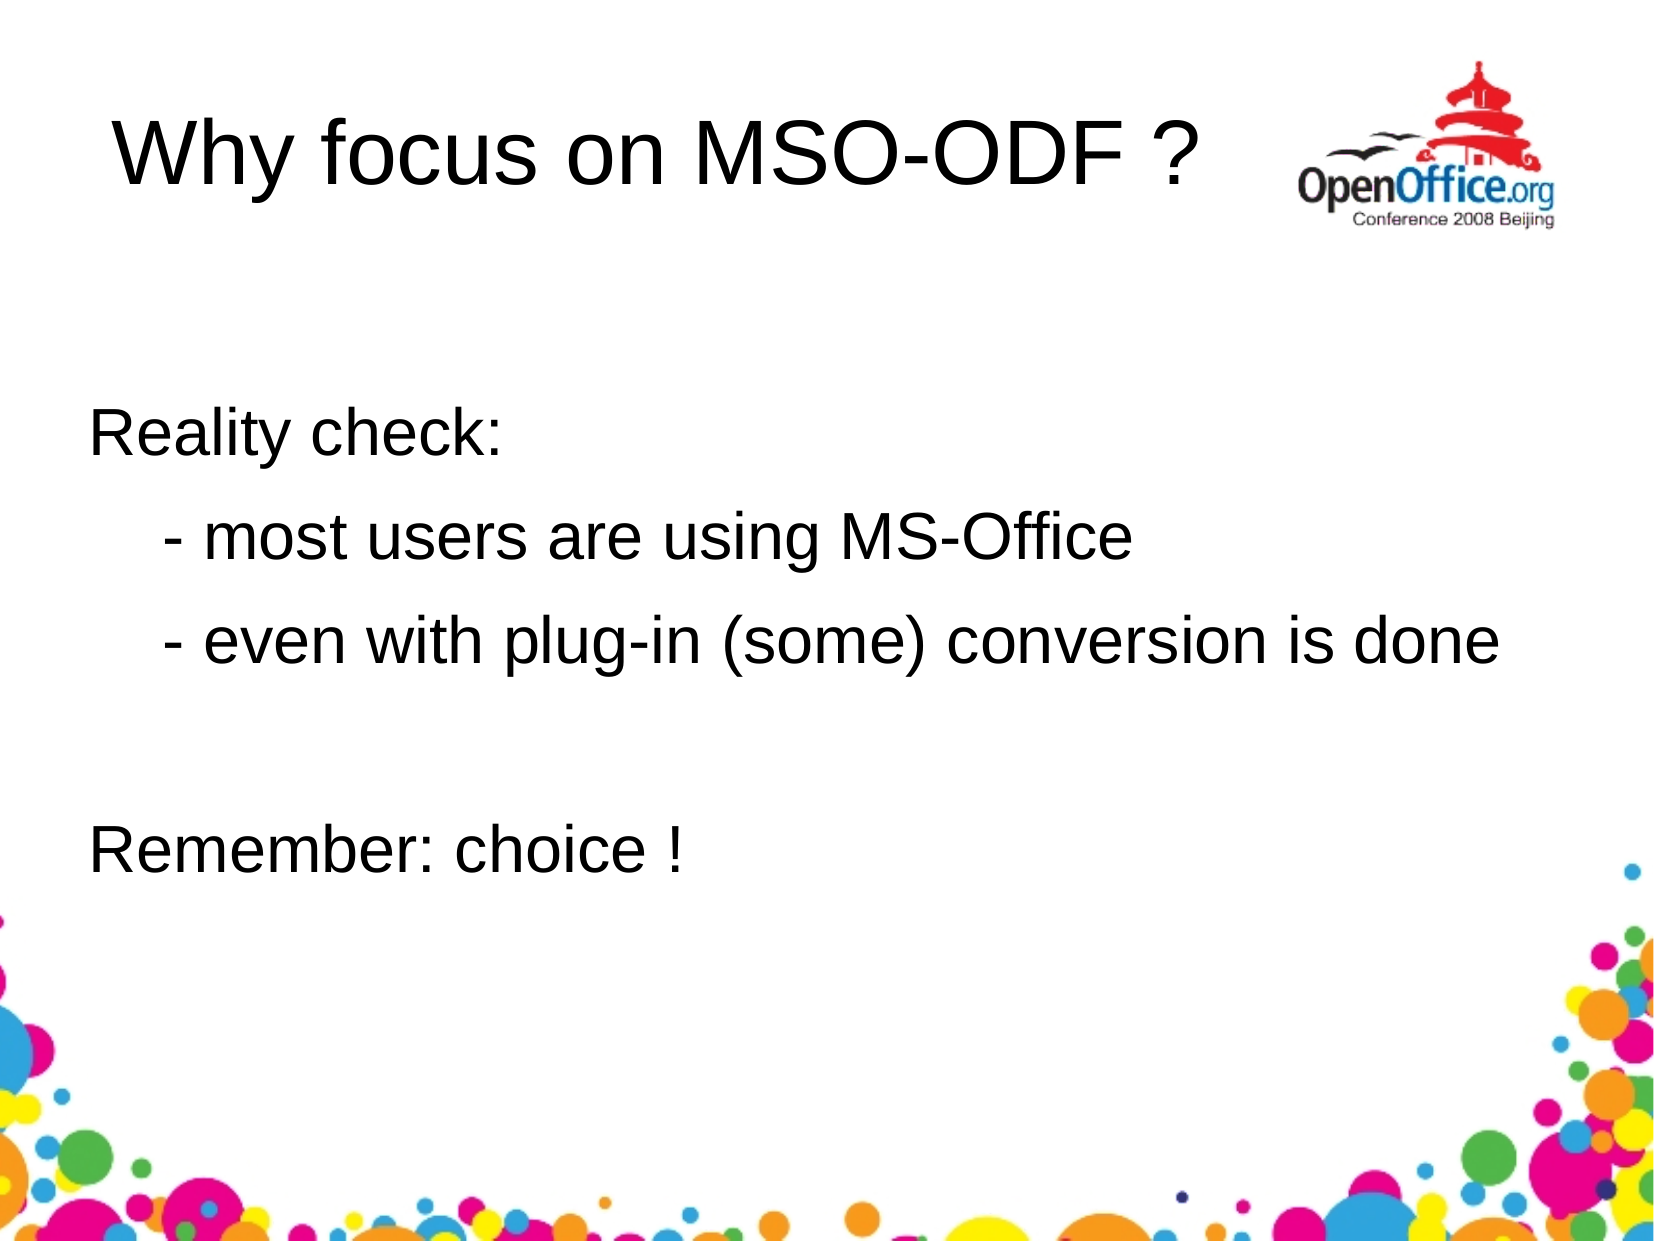

# Why focus on MSO-ODF ?
Reality check:
	- most users are using MS-Office
	- even with plug-in (some) conversion is done
Remember: choice !